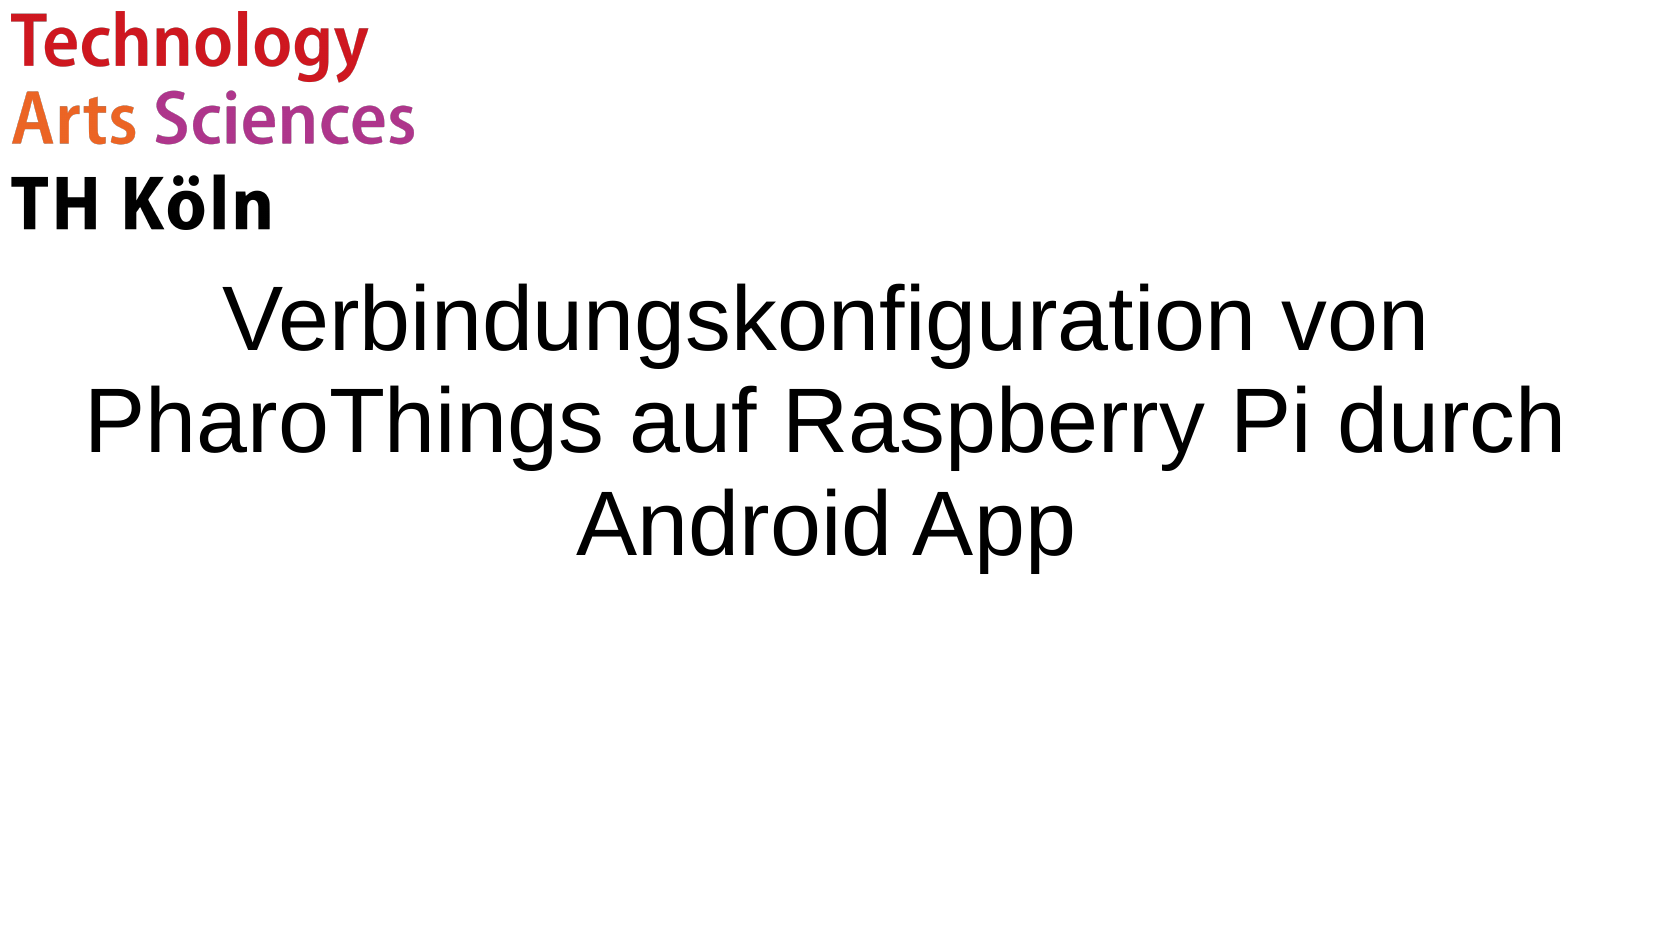

# Verbindungskonfiguration von PharoThings auf Raspberry Pi durch Android App